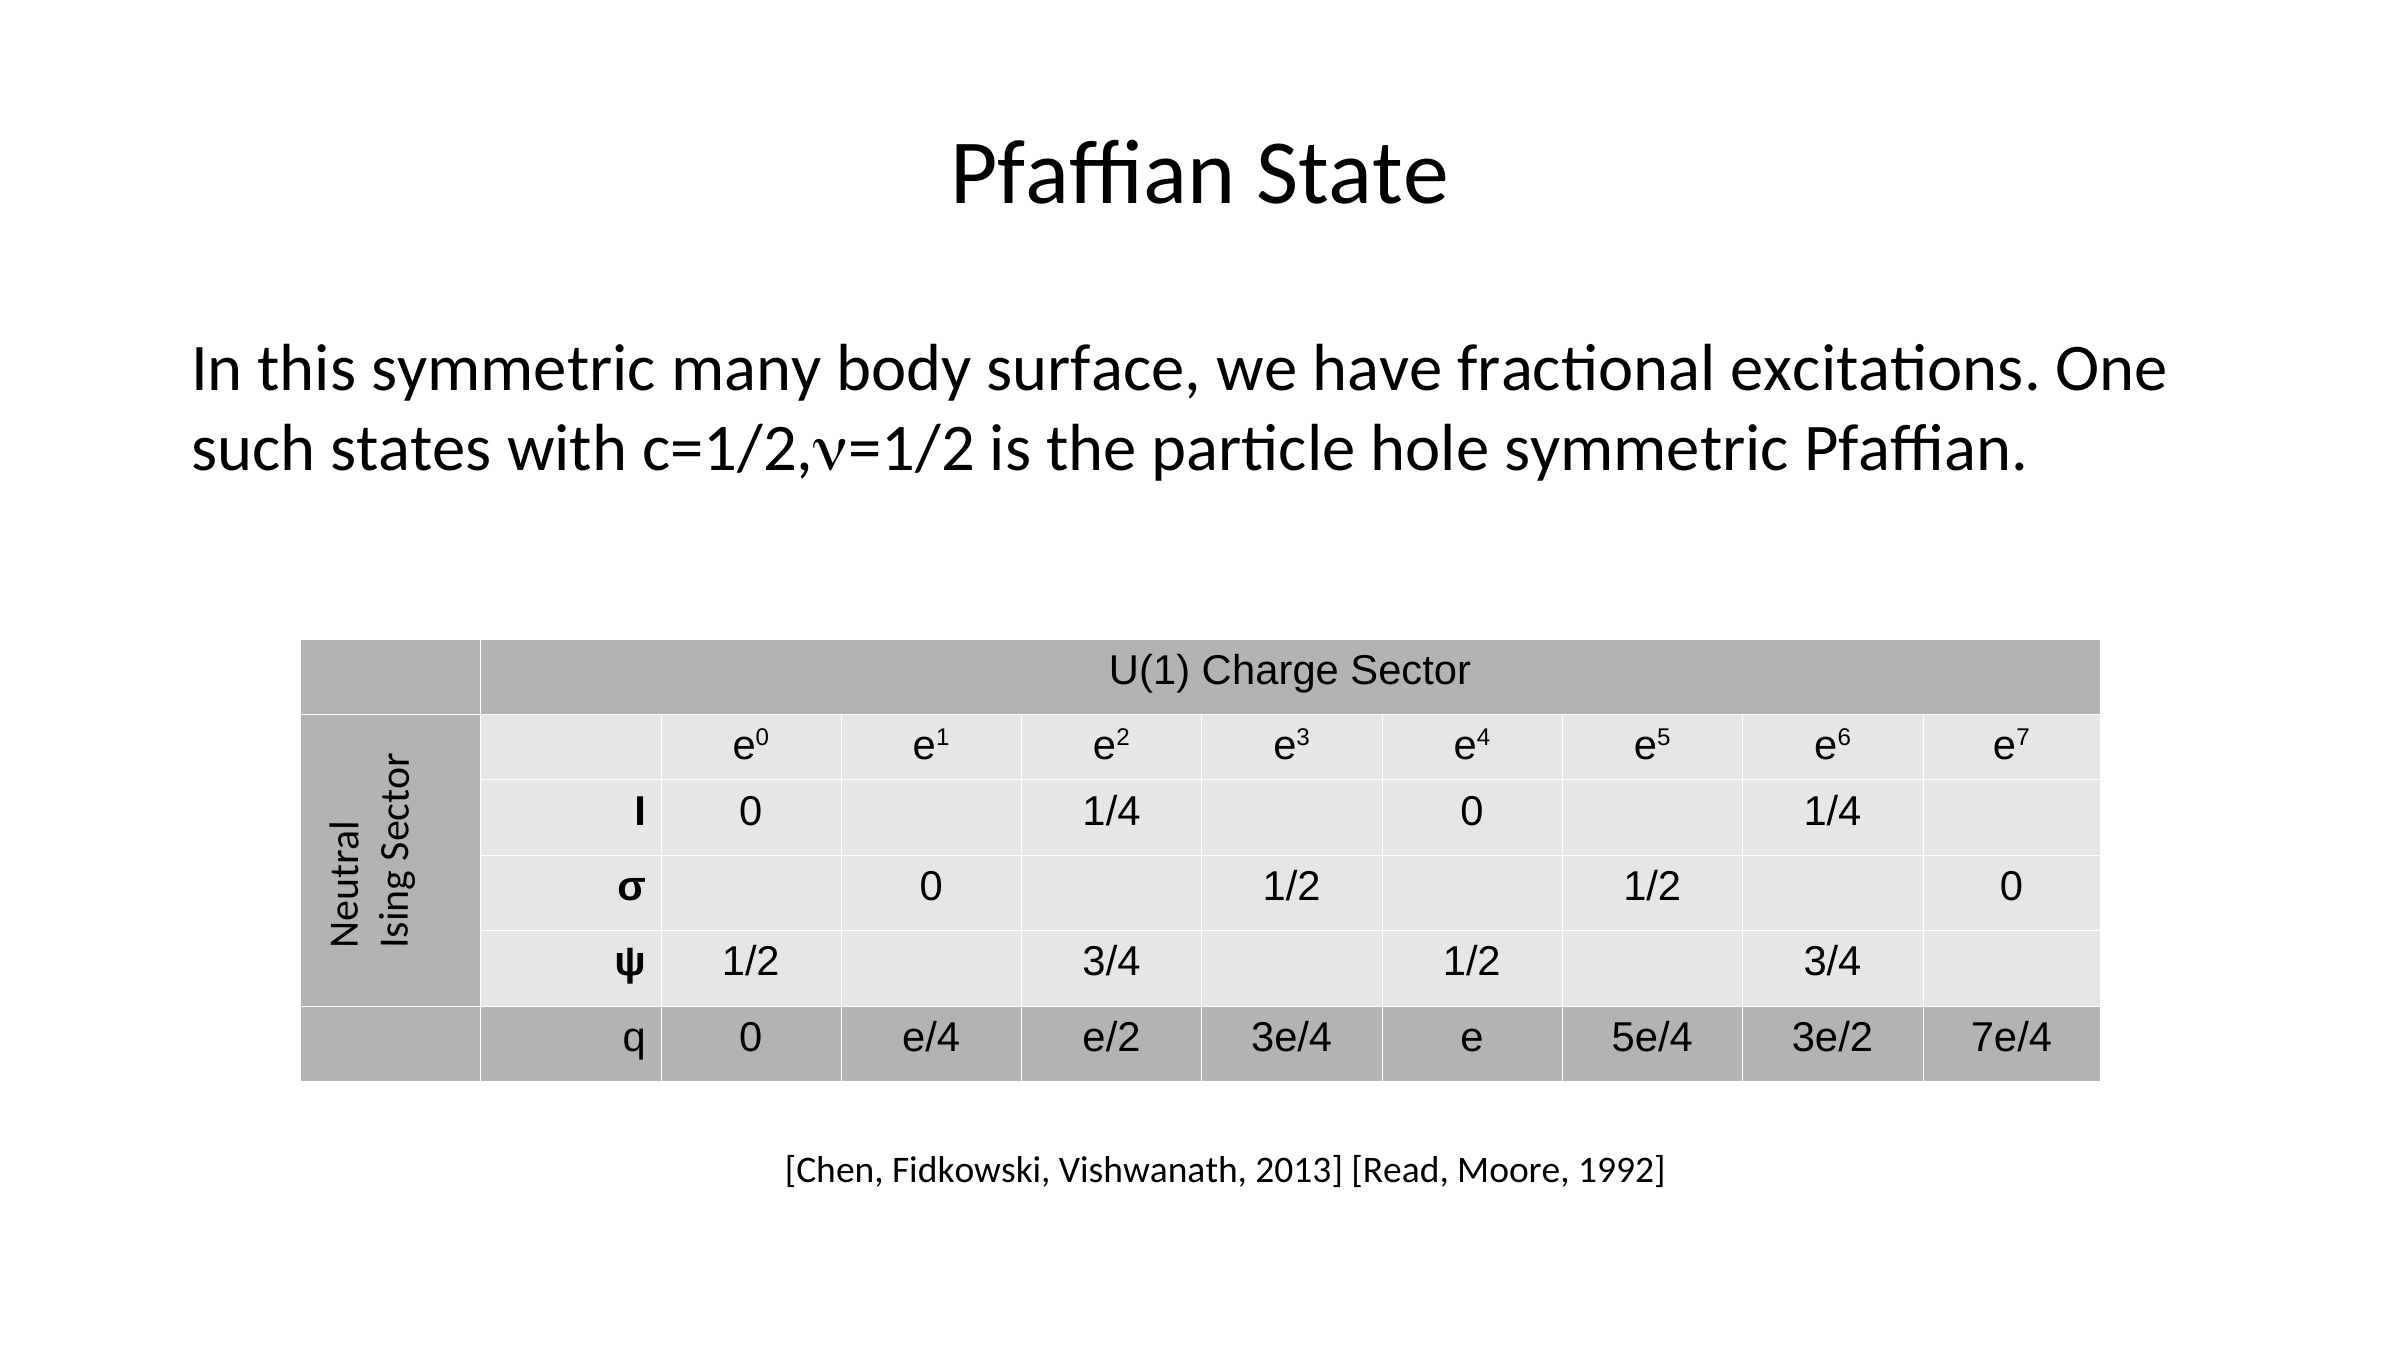

# Pfaffian State
In this symmetric many body surface, we have fractional excitations. One such states with c=1/2,n=1/2 is the particle hole symmetric Pfaffian.
| | U(1) Charge Sector | | | | | | | | |
| --- | --- | --- | --- | --- | --- | --- | --- | --- | --- |
| | | e0 | e1 | e2 | e3 | e4 | e5 | e6 | e7 |
| | I | 0 | | 1/4 | | 0 | | 1/4 | |
| | σ | | 0 | | 1/2 | | 1/2 | | 0 |
| | ψ | 1/2 | | 3/4 | | 1/2 | | 3/4 | |
| | q | 0 | e/4 | e/2 | 3e/4 | e | 5e/4 | 3e/2 | 7e/4 |
Neutral Ising Sector
[Chen, Fidkowski, Vishwanath, 2013] [Read, Moore, 1992]